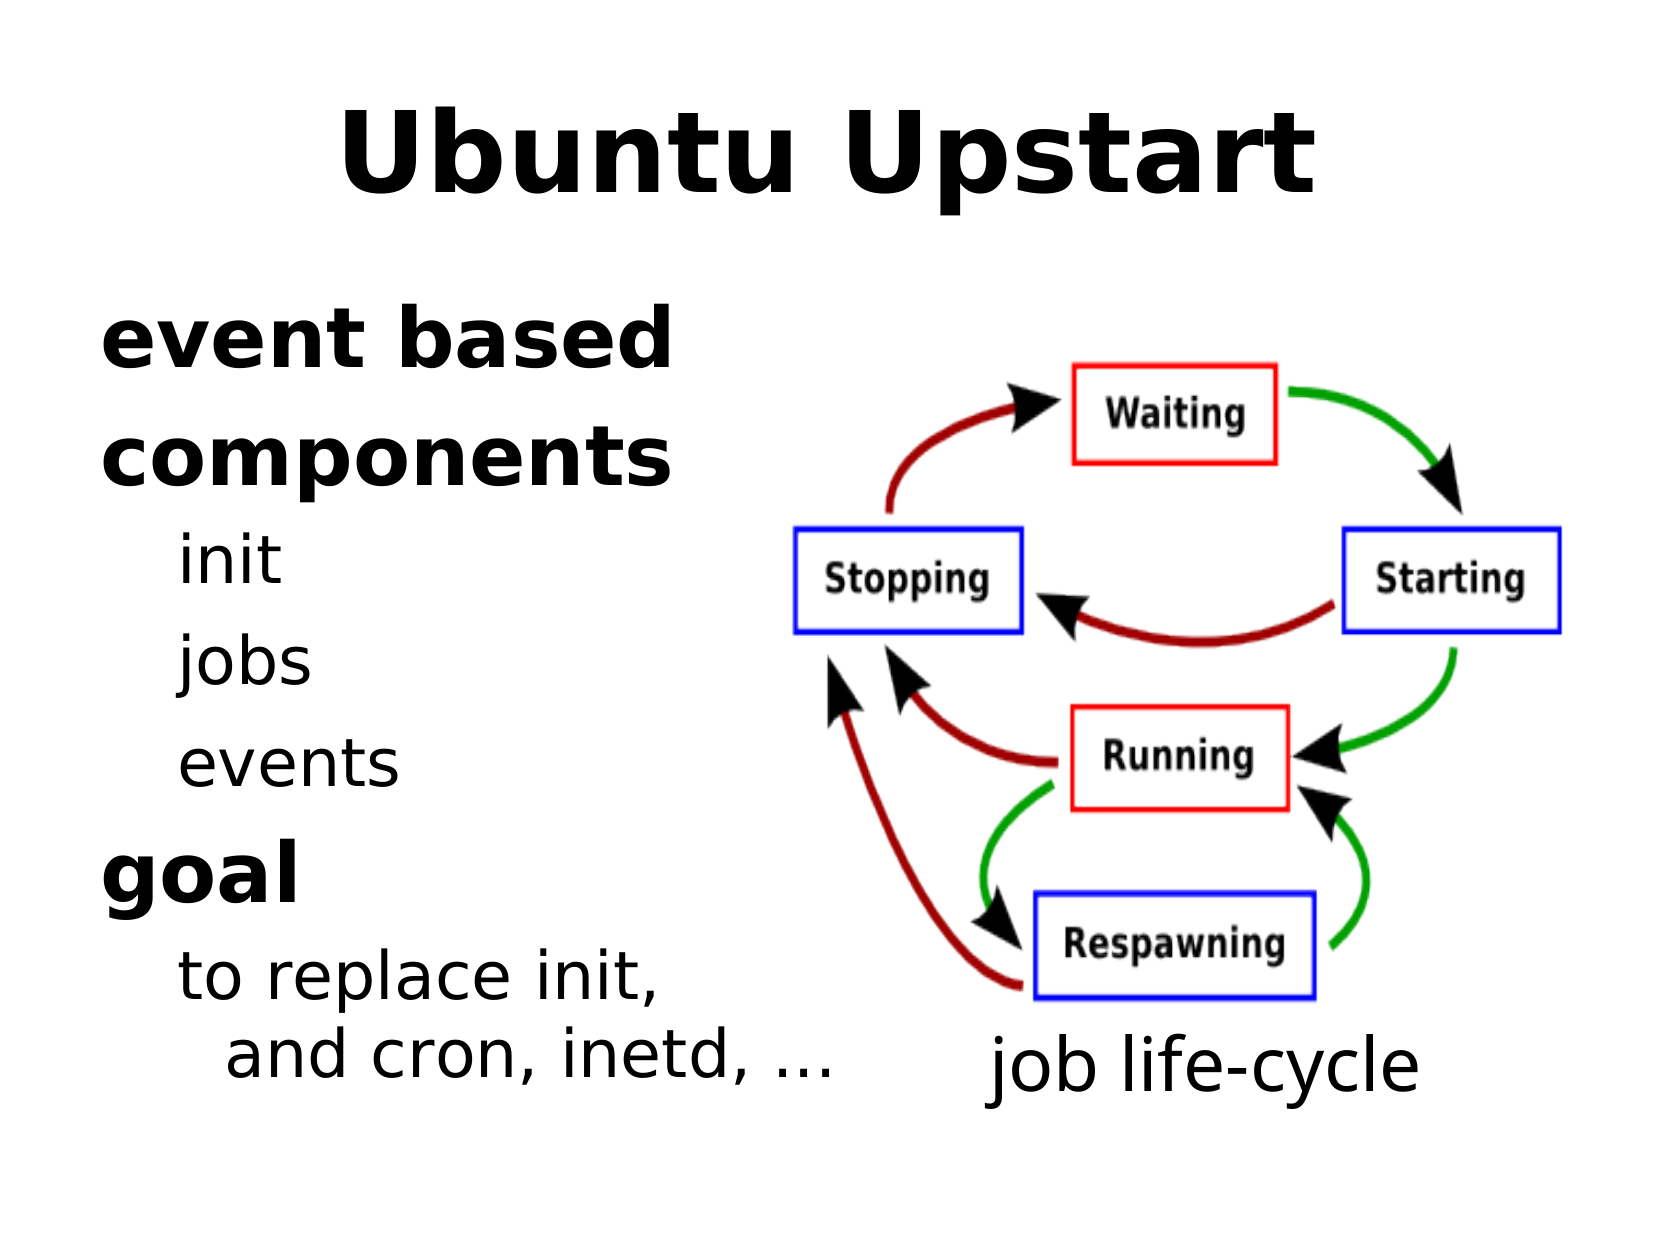

# Ubuntu Upstart
event based
components
init
jobs
events
goal
to replace init,
and cron, inetd, ...
job life-cycle